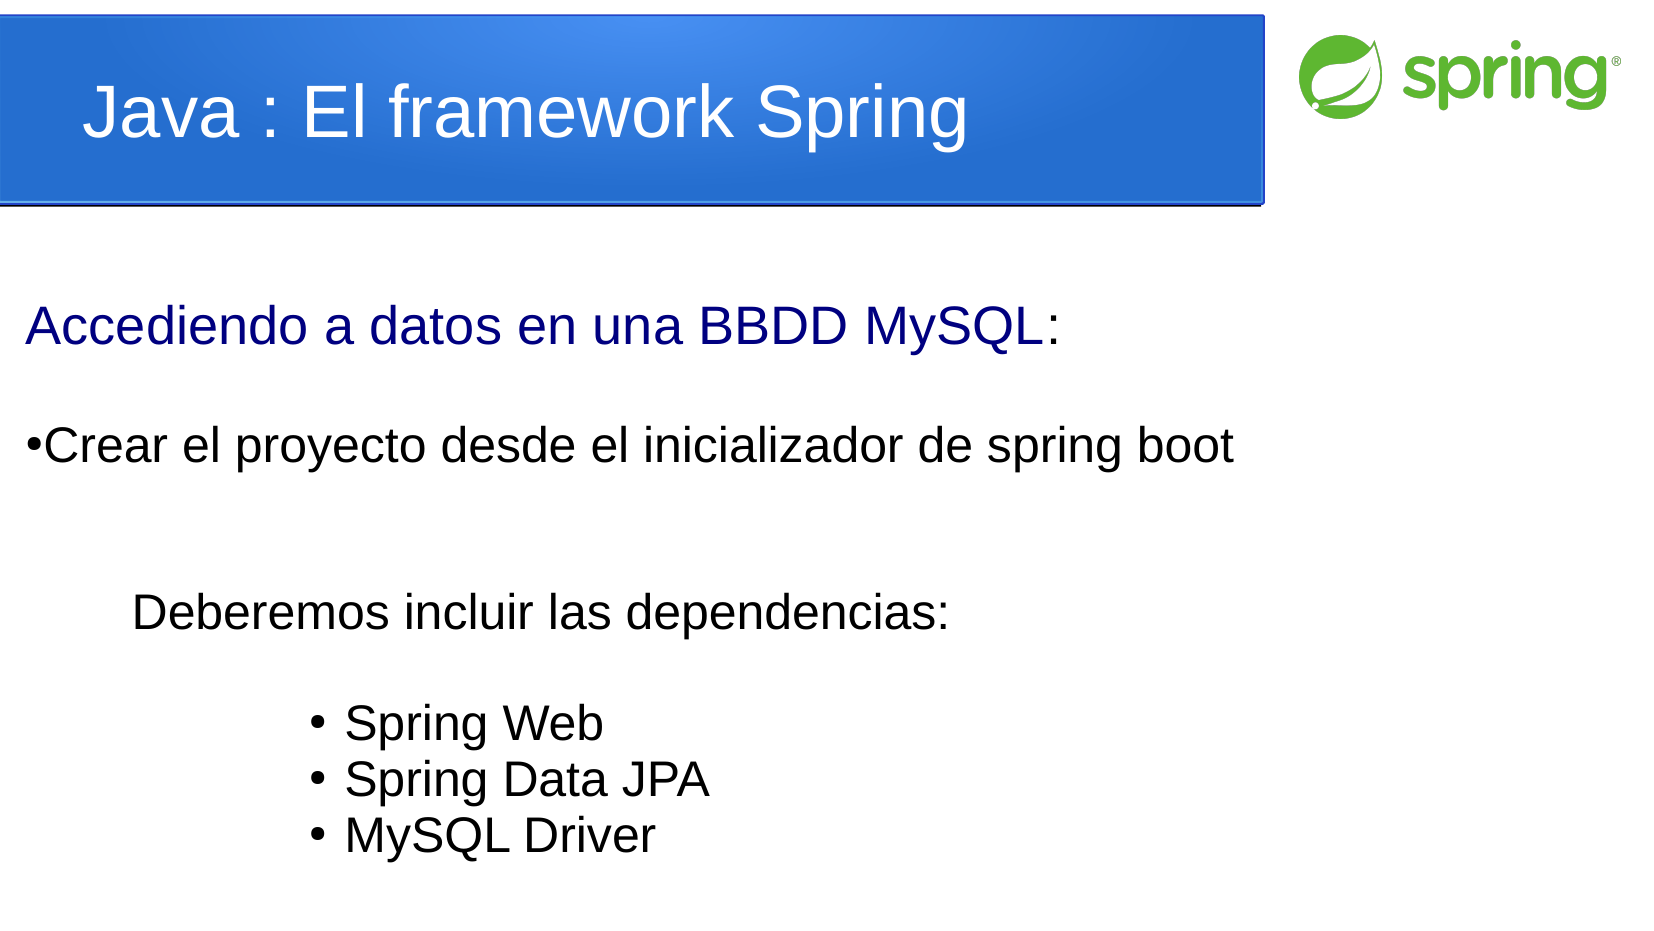

# Java : El framework Spring
Accediendo a datos en una BBDD MySQL:
Crear el proyecto desde el inicializador de spring boot
Deberemos incluir las dependencias:
Spring Web
Spring Data JPA
MySQL Driver